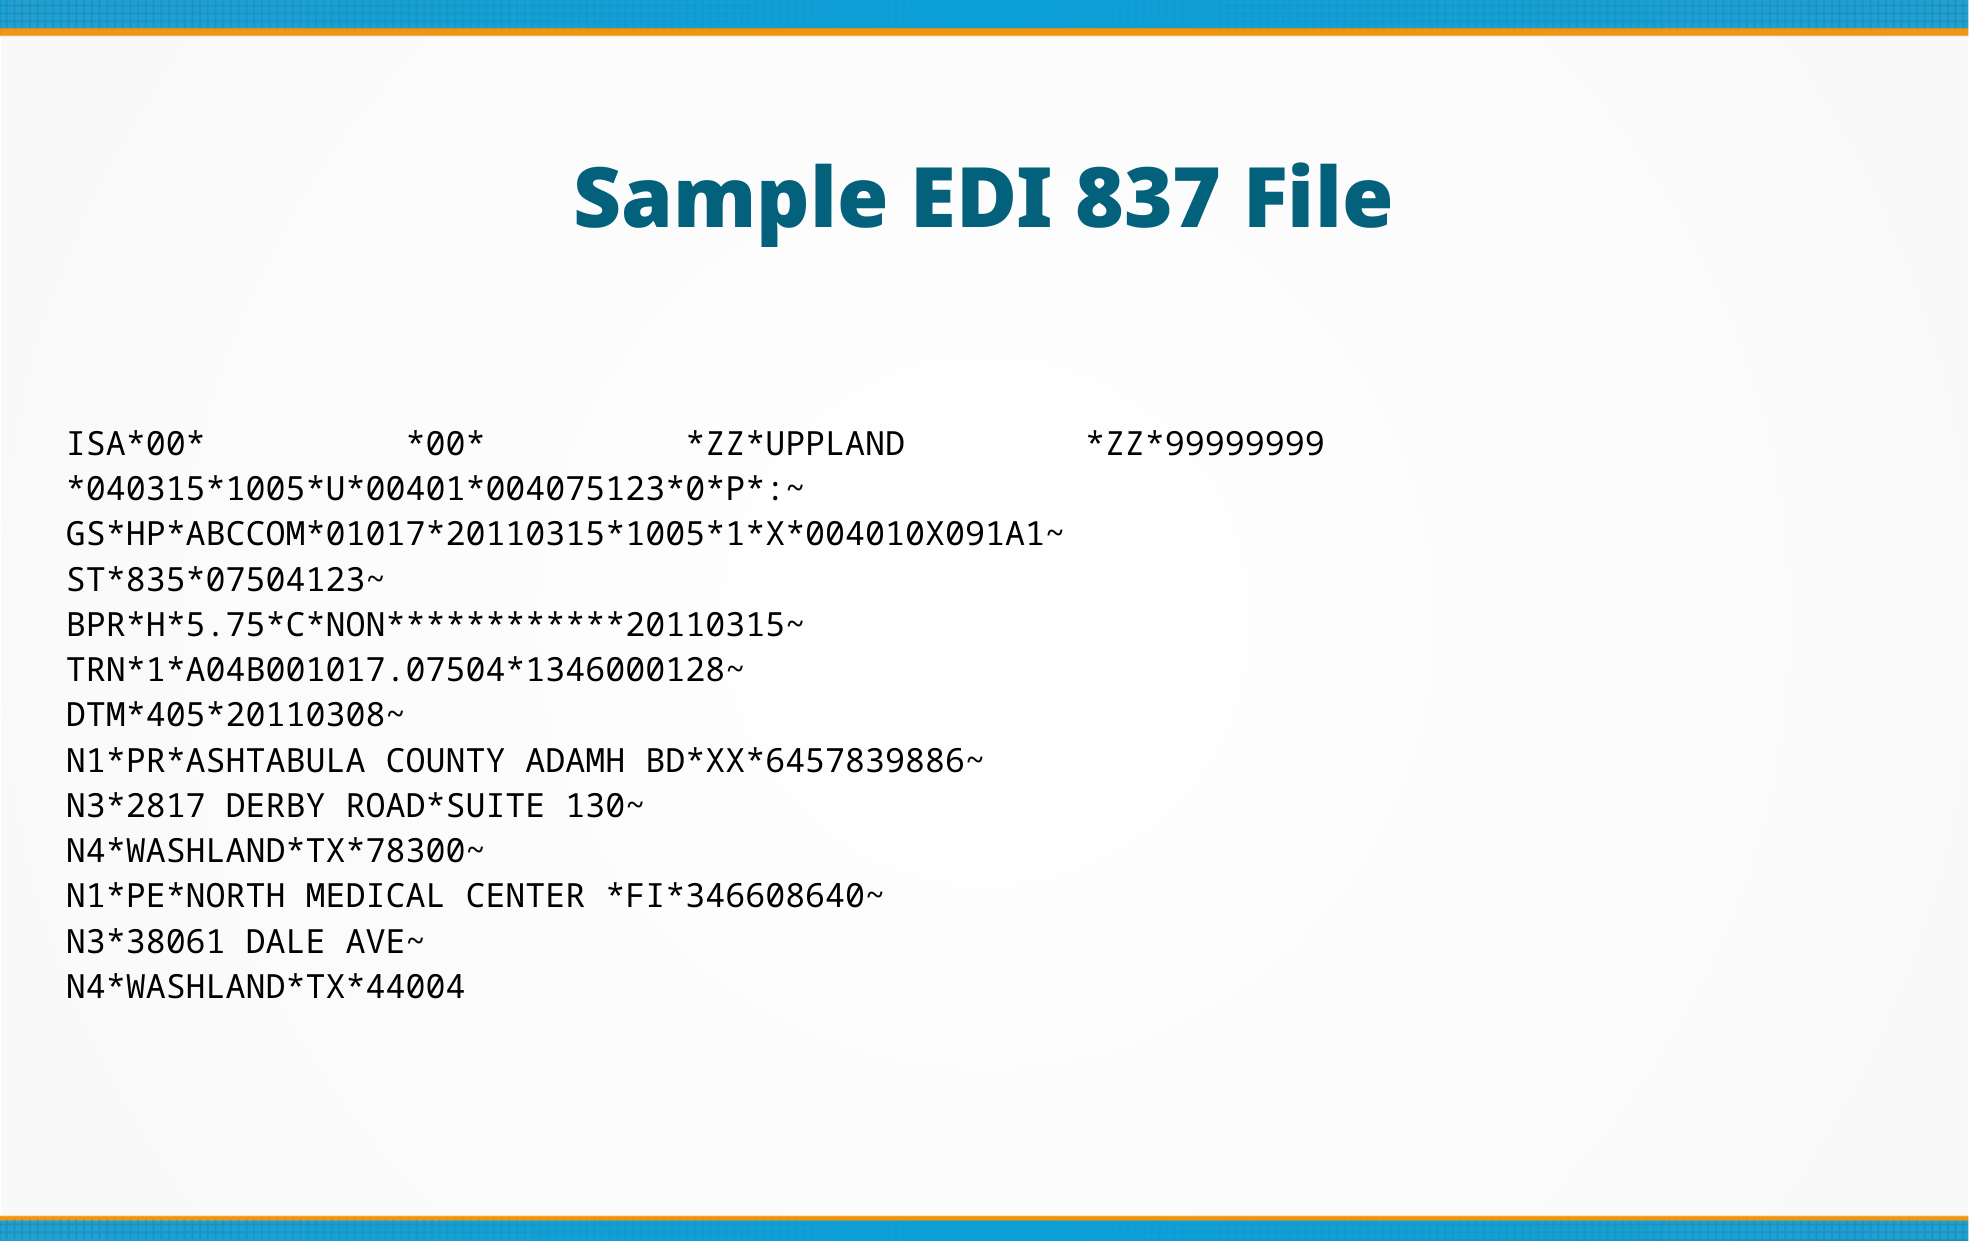

# Sample EDI 837 File
ISA*00* *00* *ZZ*UPPLAND *ZZ*99999999 *040315*1005*U*00401*004075123*0*P*:~
GS*HP*ABCCOM*01017*20110315*1005*1*X*004010X091A1~
ST*835*07504123~
BPR*H*5.75*C*NON************20110315~
TRN*1*A04B001017.07504*1346000128~
DTM*405*20110308~
N1*PR*ASHTABULA COUNTY ADAMH BD*XX*6457839886~
N3*2817 DERBY ROAD*SUITE 130~
N4*WASHLAND*TX*78300~
N1*PE*NORTH MEDICAL CENTER *FI*346608640~
N3*38061 DALE AVE~
N4*WASHLAND*TX*44004